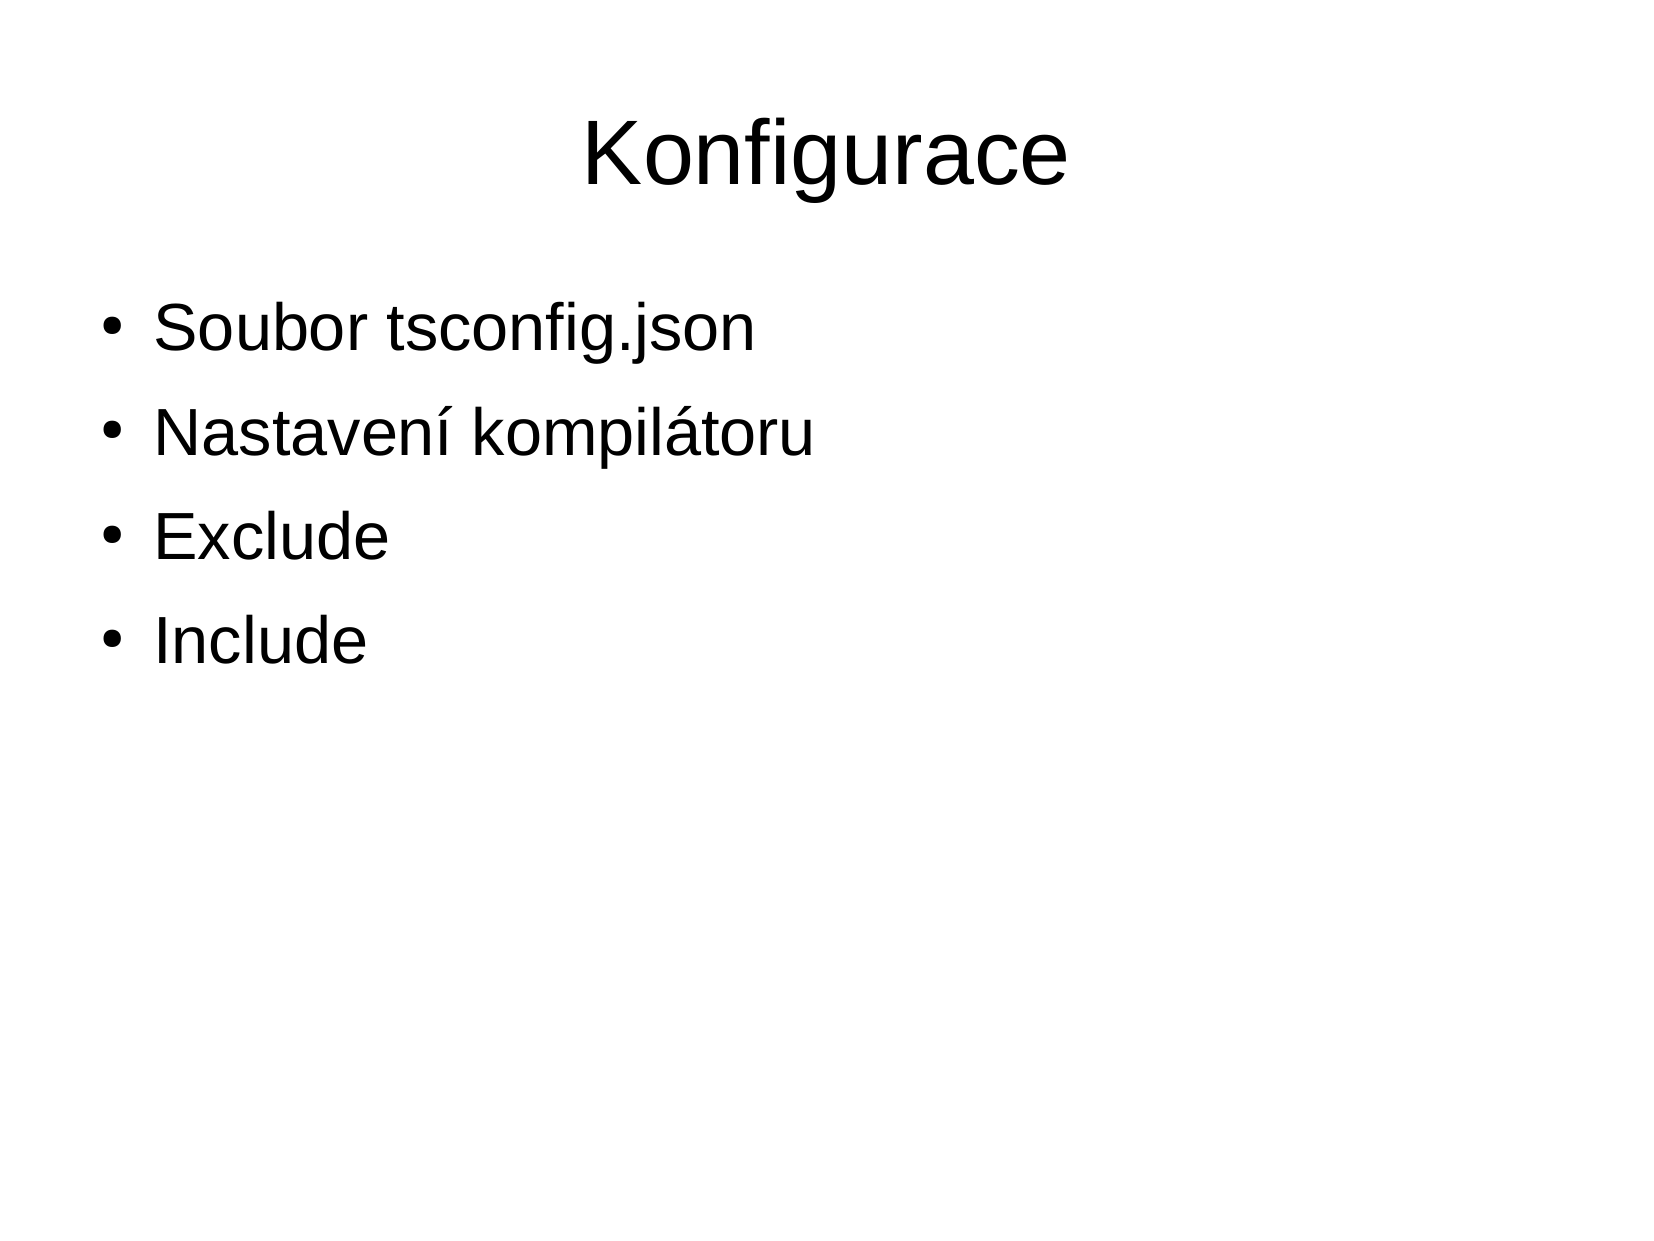

# Konfigurace
Soubor tsconfig.json
Nastavení kompilátoru
Exclude
Include